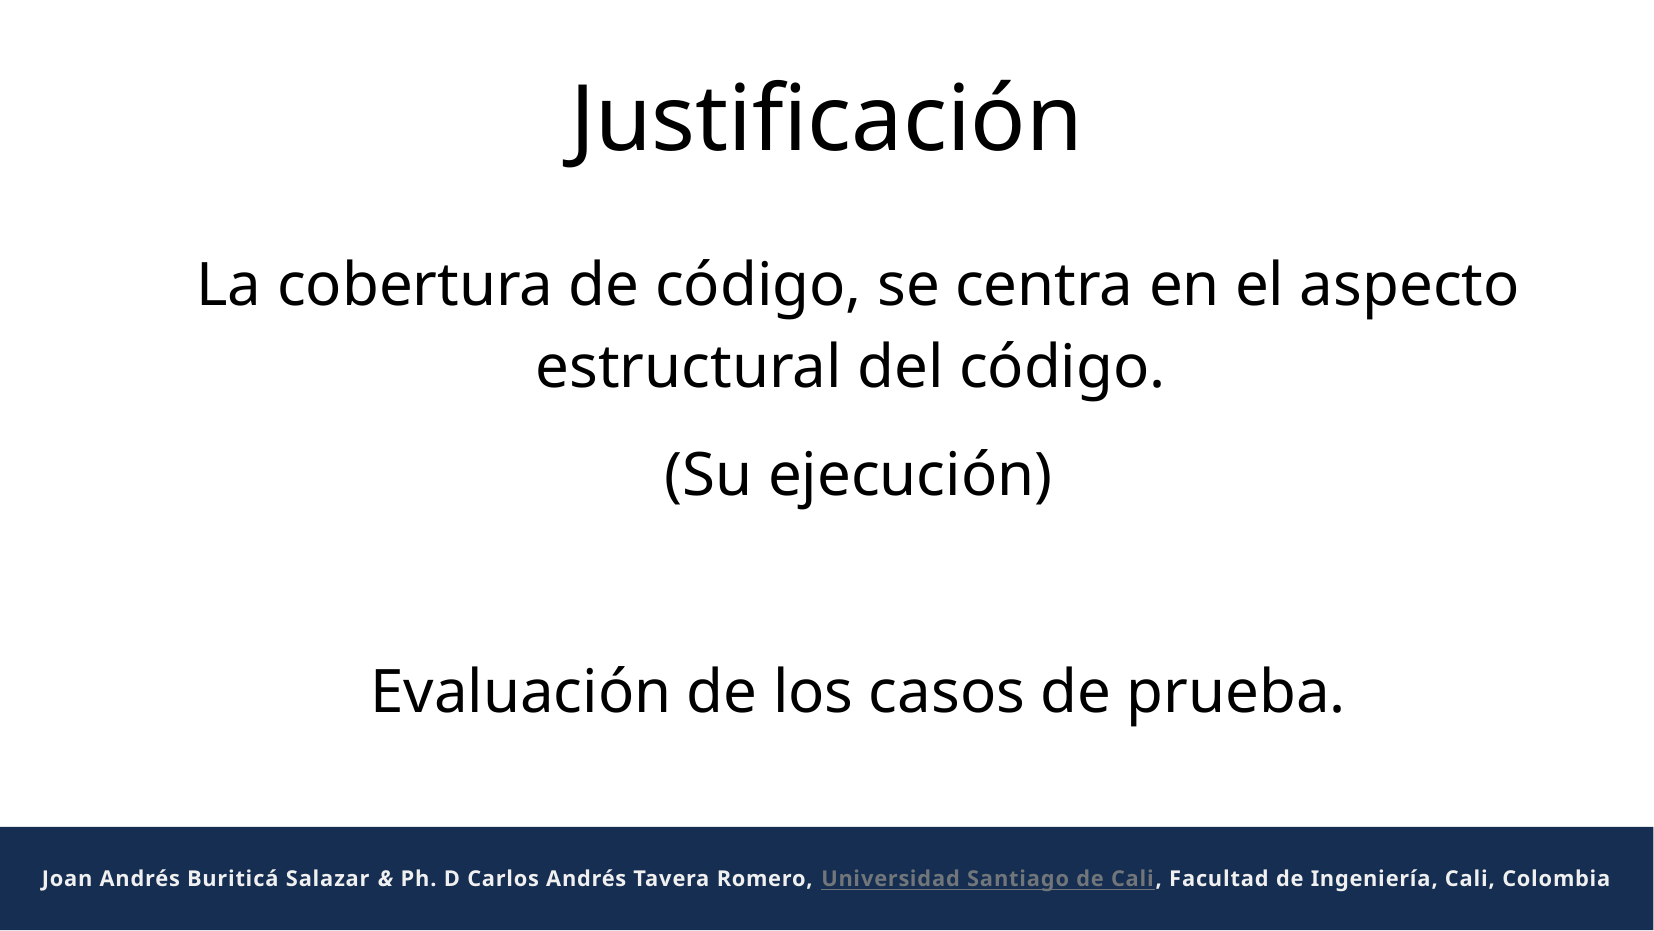

# Justificación
La cobertura de código, se centra en el aspecto estructural del código.
(Su ejecución)
Evaluación de los casos de prueba.